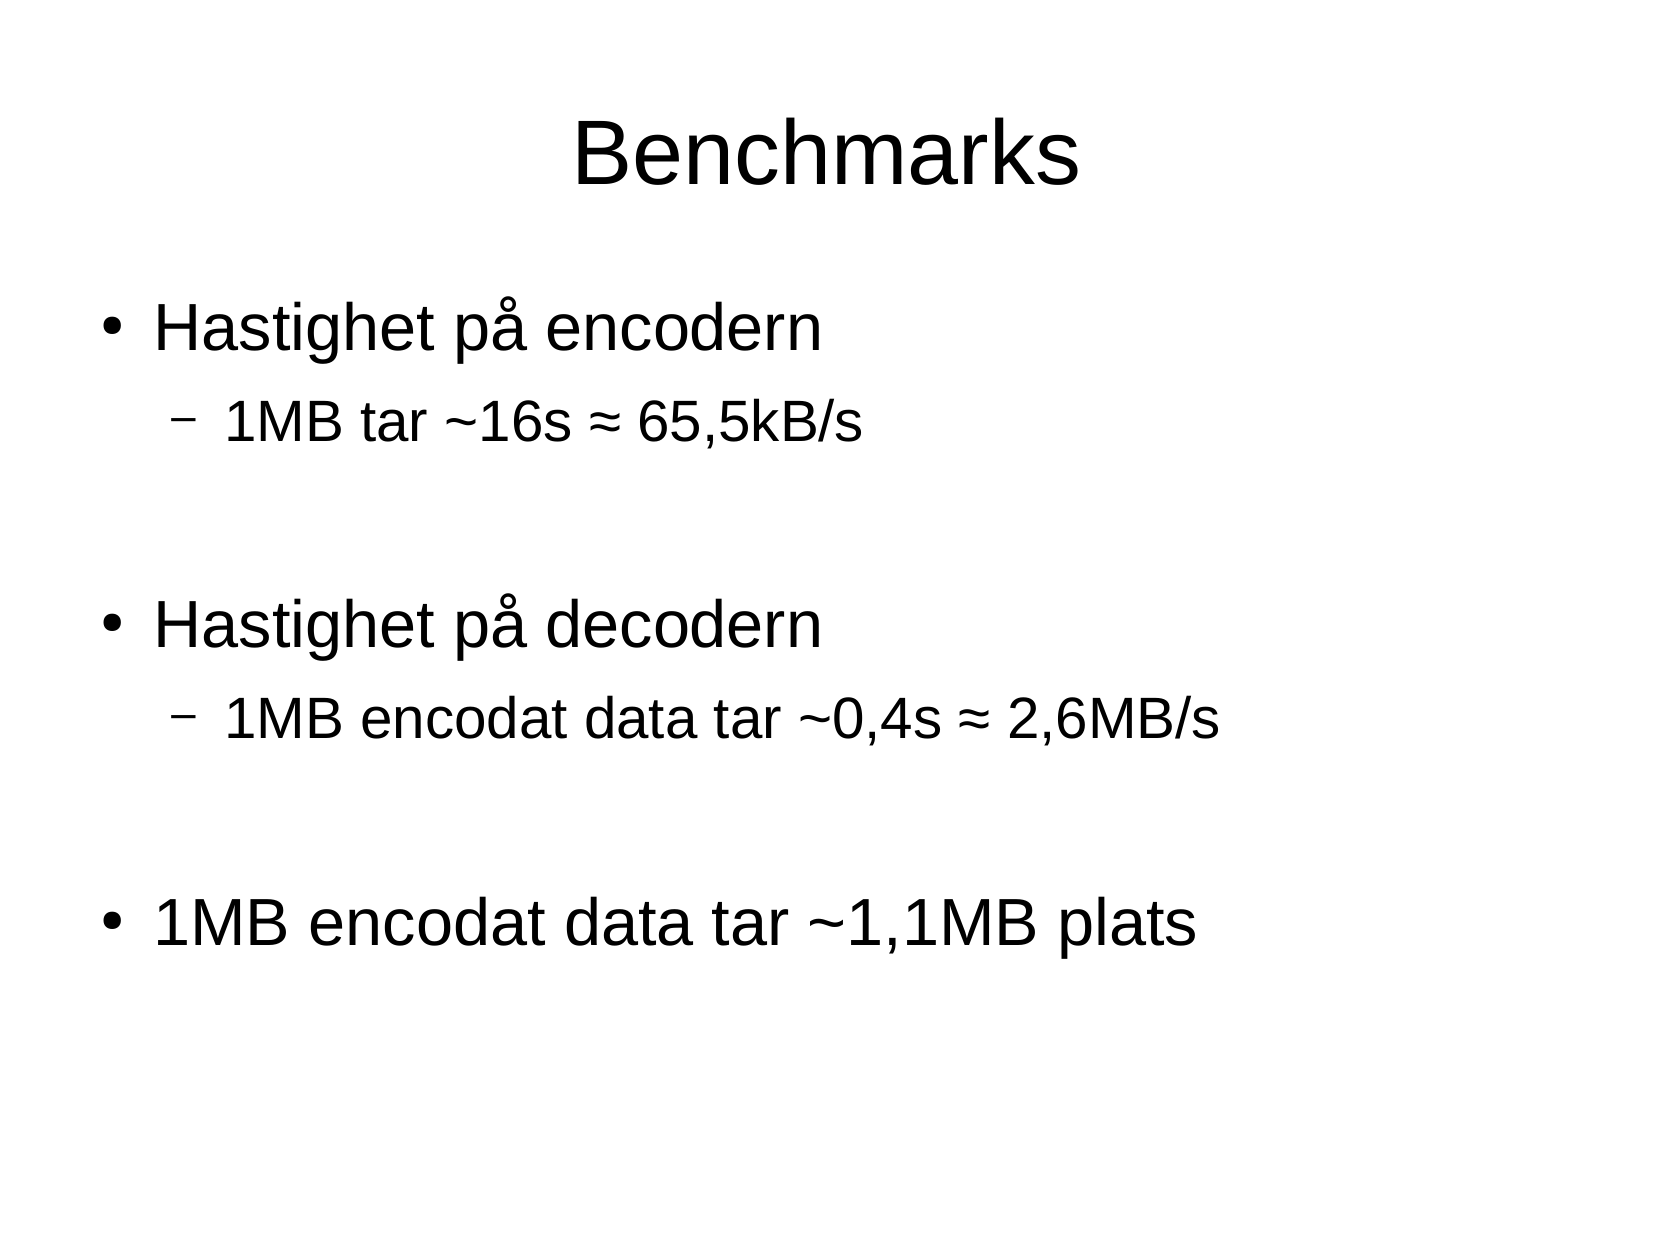

# Benchmarks
Hastighet på encodern
1MB tar ~16s ≈ 65,5kB/s
Hastighet på decodern
1MB encodat data tar ~0,4s ≈ 2,6MB/s
1MB encodat data tar ~1,1MB plats